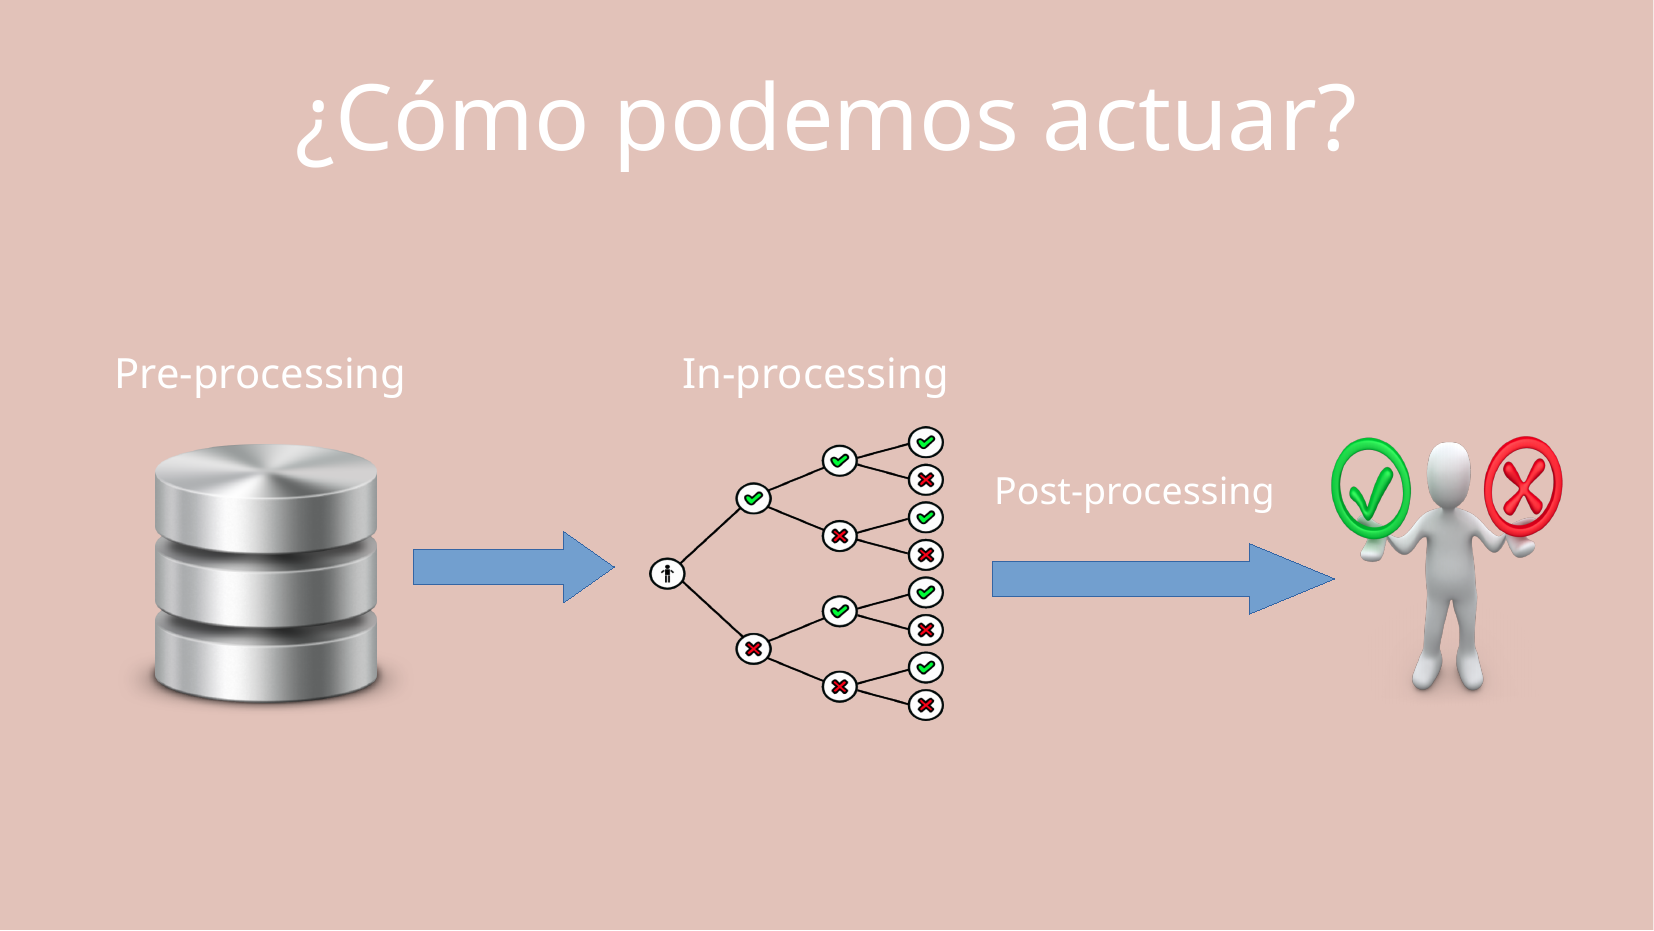

# ¿Cómo podemos actuar?
Pre-processing
In-processing
Post-processing